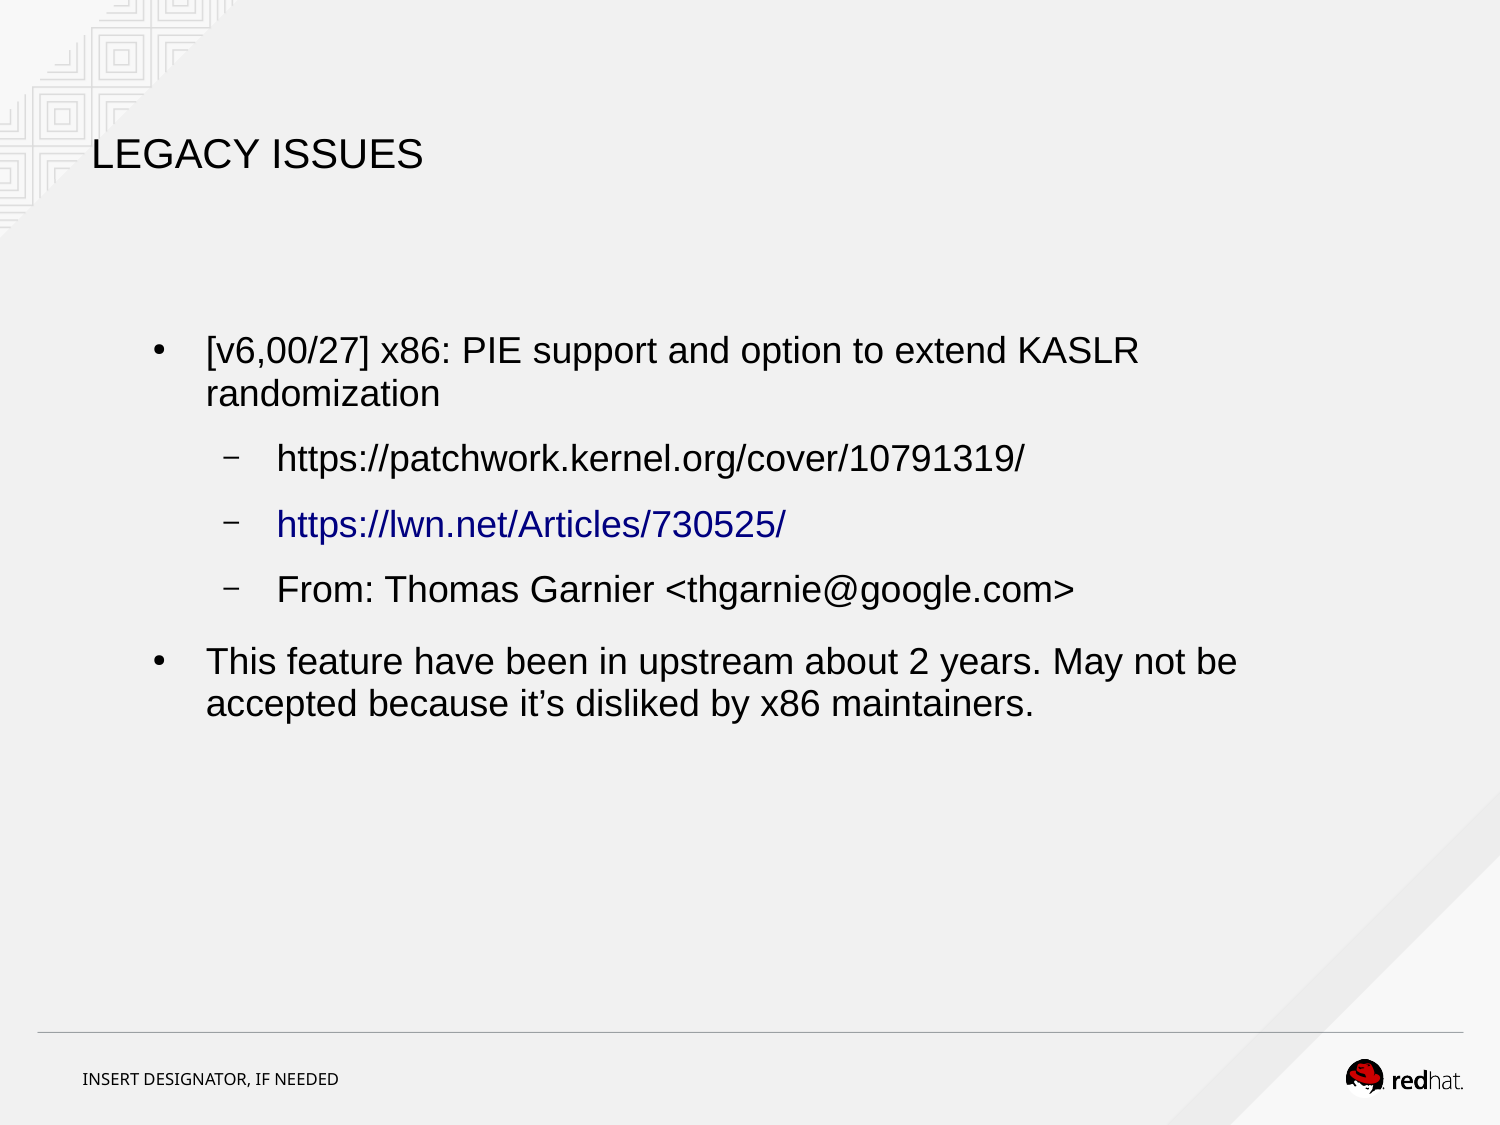

# LEGACY ISSUES
[v6,00/27] x86: PIE support and option to extend KASLR randomization
https://patchwork.kernel.org/cover/10791319/
https://lwn.net/Articles/730525/
From: Thomas Garnier <thgarnie@google.com>
This feature have been in upstream about 2 years. May not be accepted because it’s disliked by x86 maintainers.